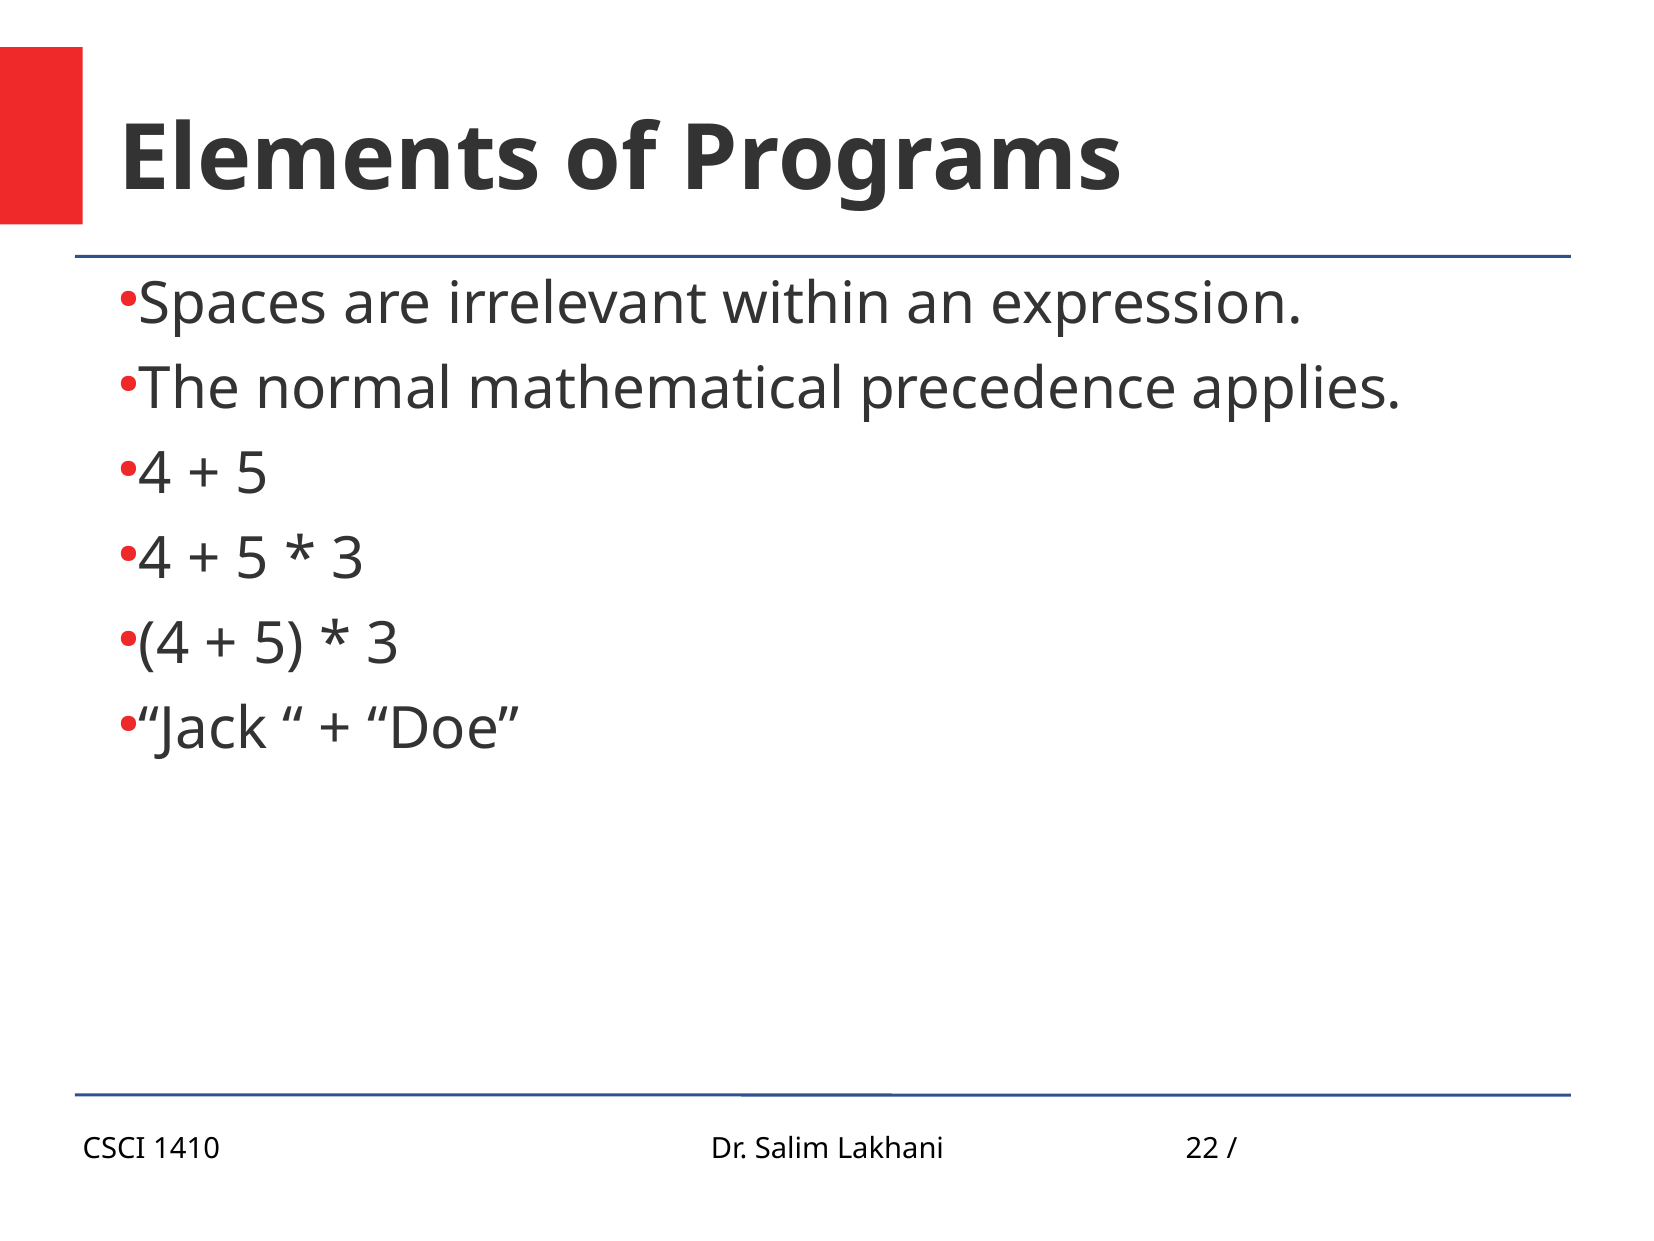

# Elements of Programs
Spaces are irrelevant within an expression.
The normal mathematical precedence applies.
4 + 5
4 + 5 * 3
(4 + 5) * 3
“Jack “ + “Doe”
CSCI 1410
Dr. Salim Lakhani